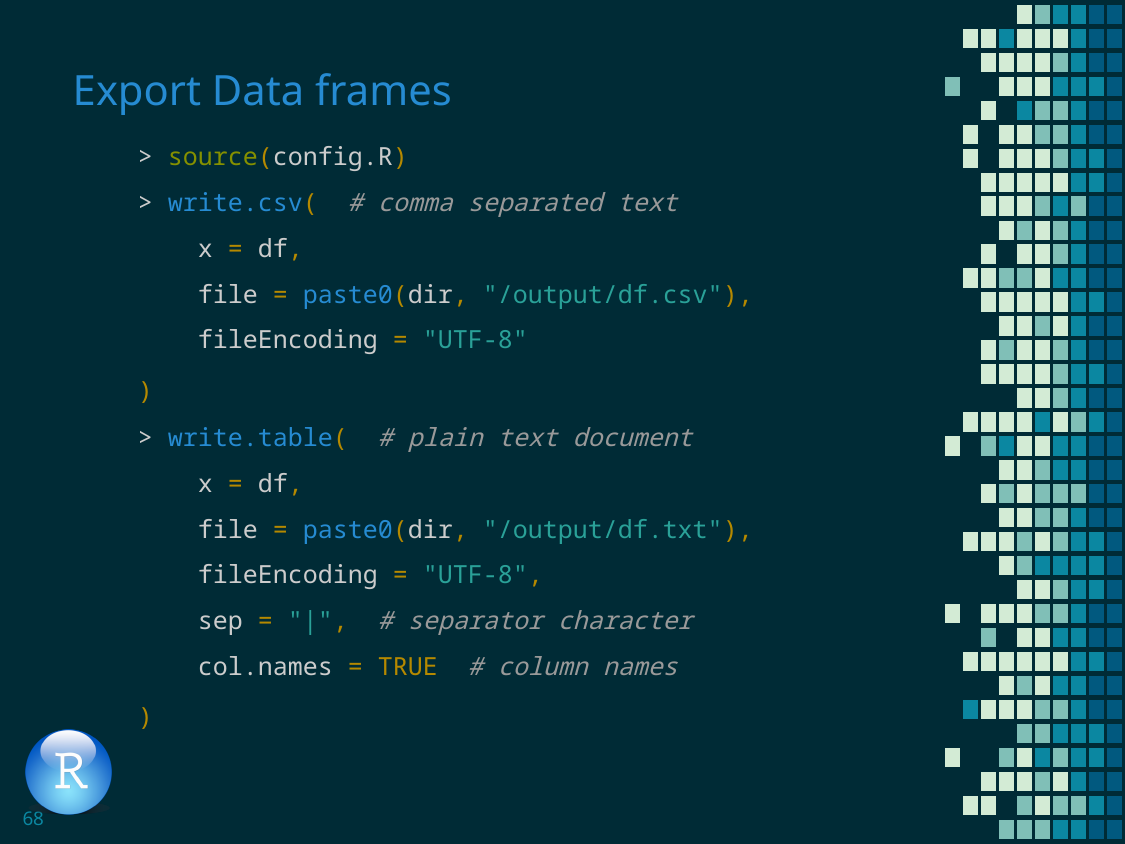

Export Data frames
> source(config.R)
> write.csv( # comma separated text
 x = df,
 file = paste0(dir, "/output/df.csv"),
 fileEncoding = "UTF-8"
)
> write.table( # plain text document
 x = df,
 file = paste0(dir, "/output/df.txt"),
 fileEncoding = "UTF-8",
 sep = "|", # separator character
 col.names = TRUE # column names
)